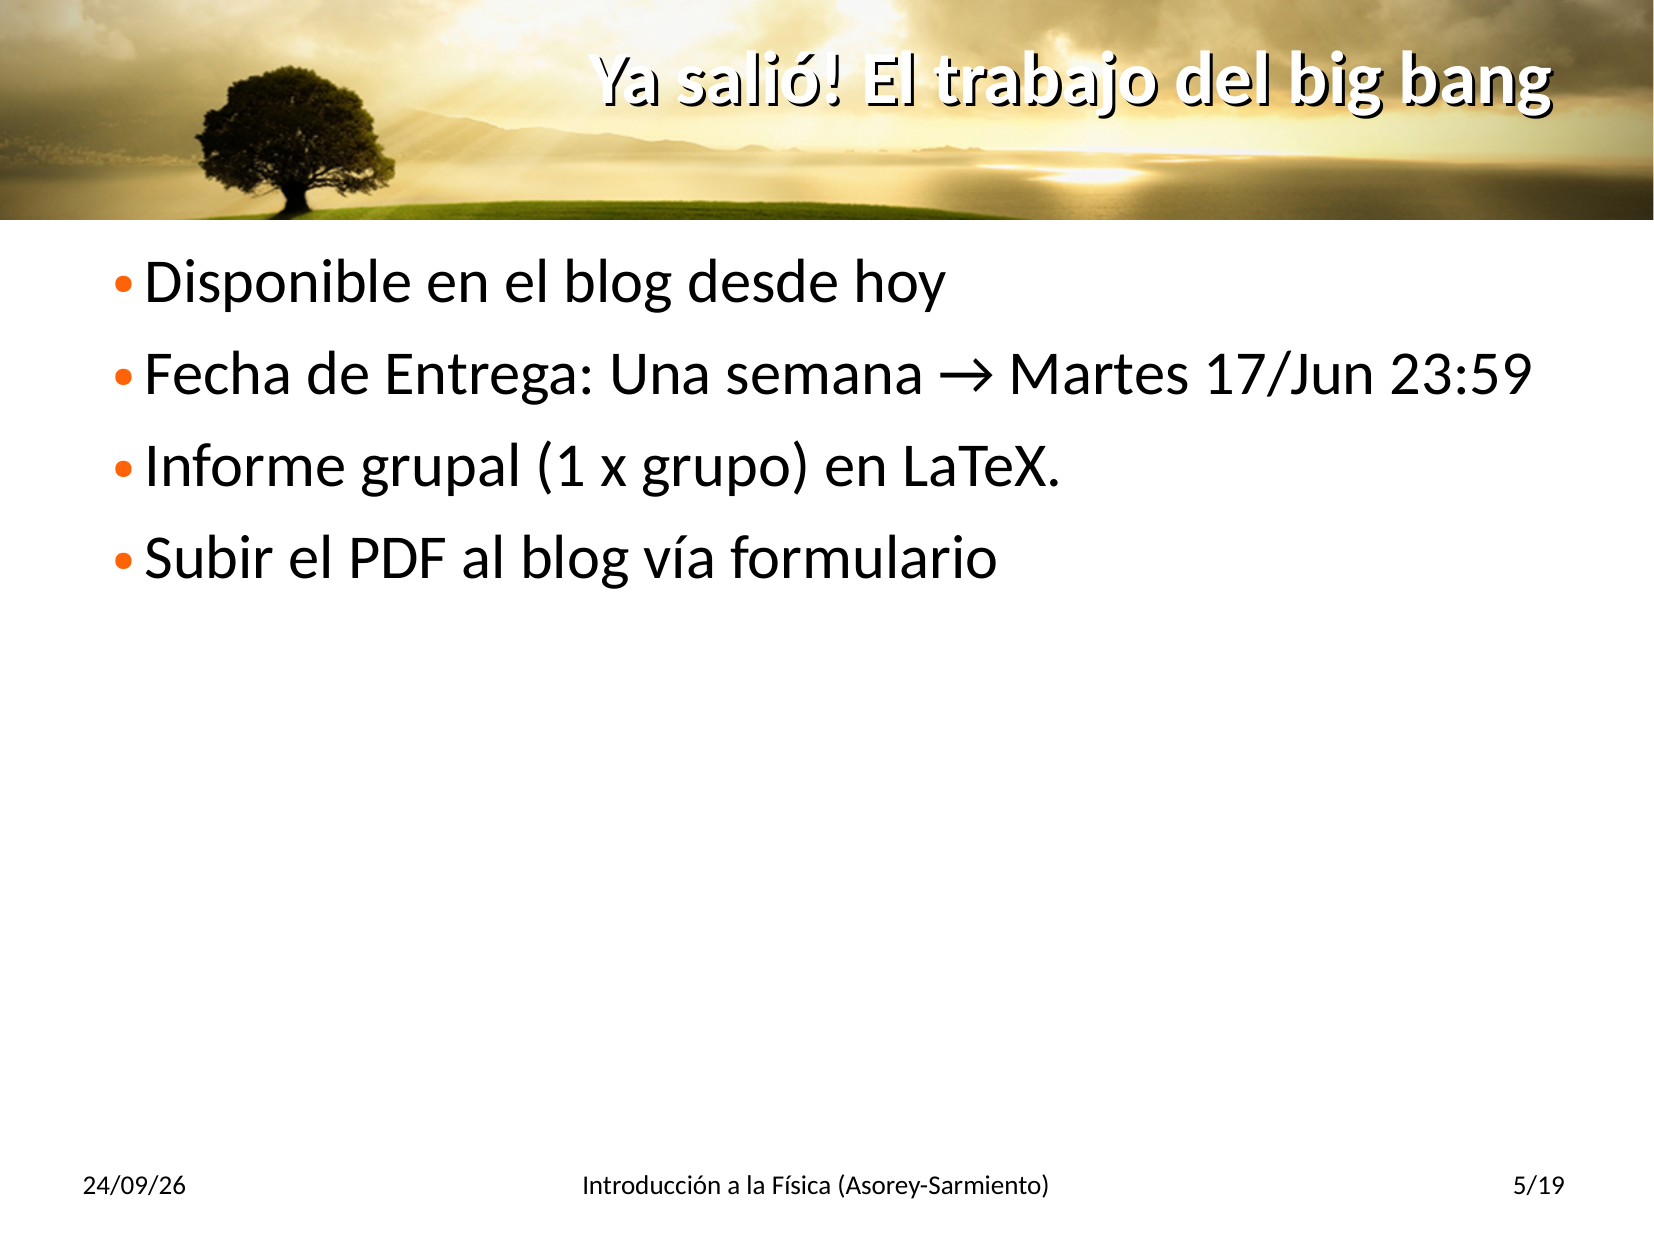

# Ya salió! El trabajo del big bang
Disponible en el blog desde hoy
Fecha de Entrega: Una semana → Martes 17/Jun 23:59
Informe grupal (1 x grupo) en LaTeX.
Subir el PDF al blog vía formulario
Introducción a la Física (Asorey-Sarmiento)
5